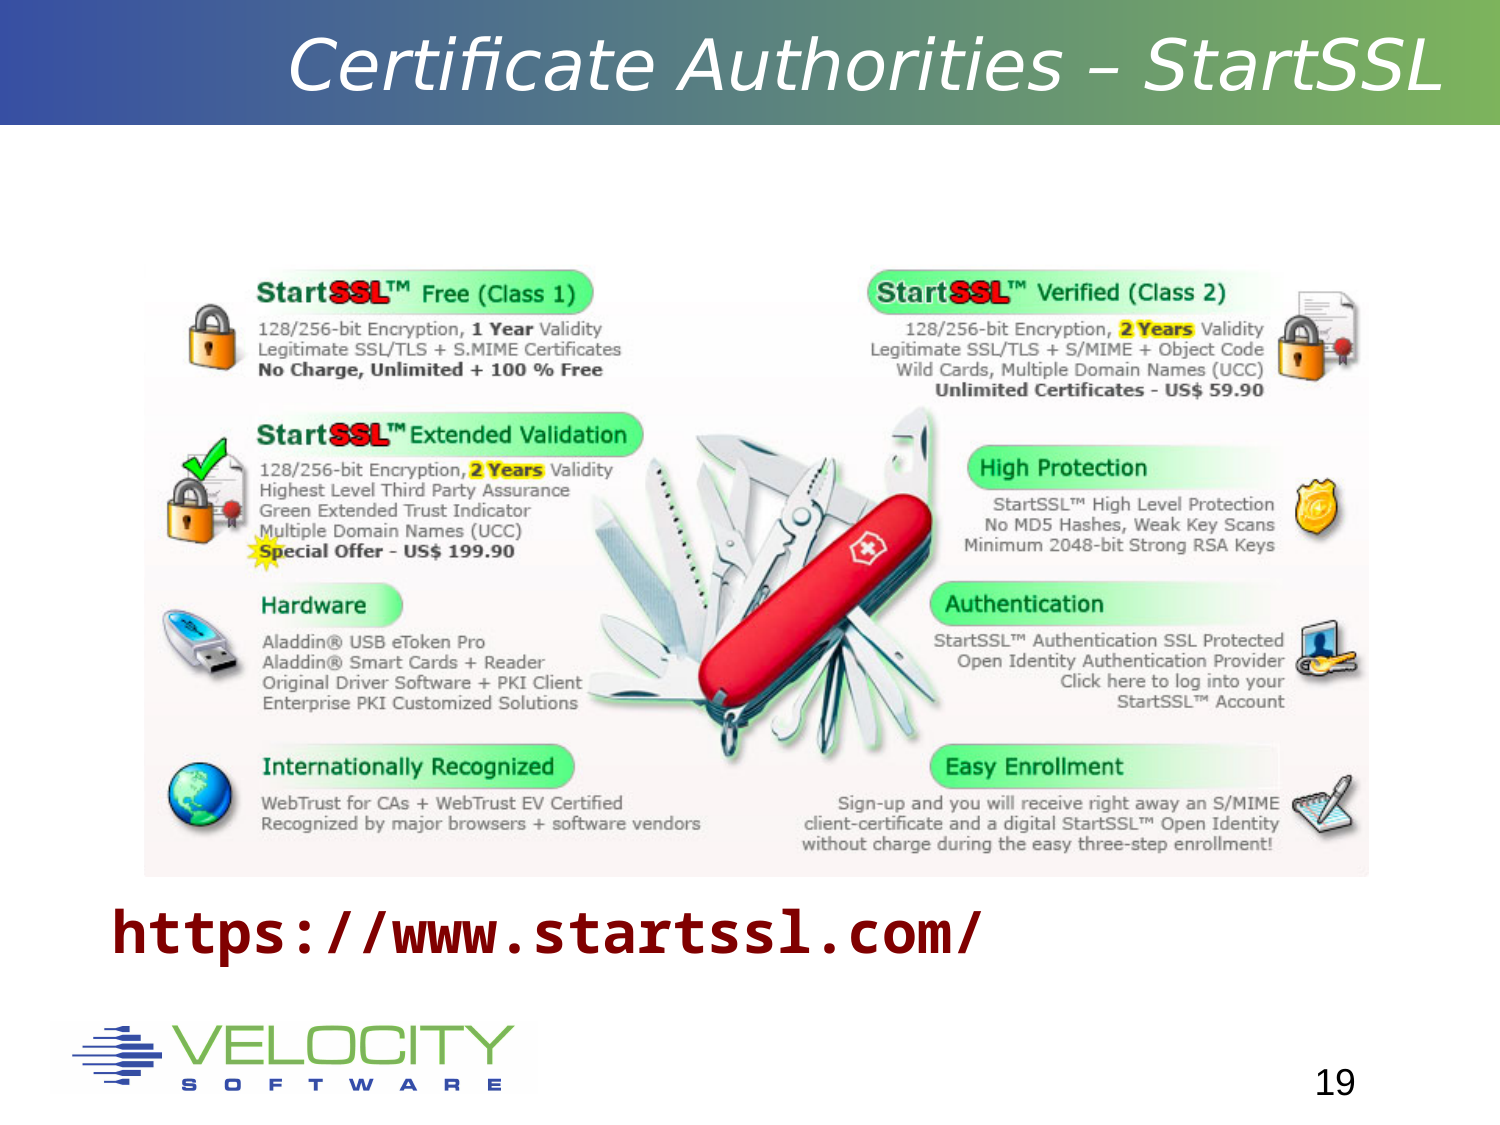

# Certificate Authorities – StartSSL
https://www.startssl.com/
19